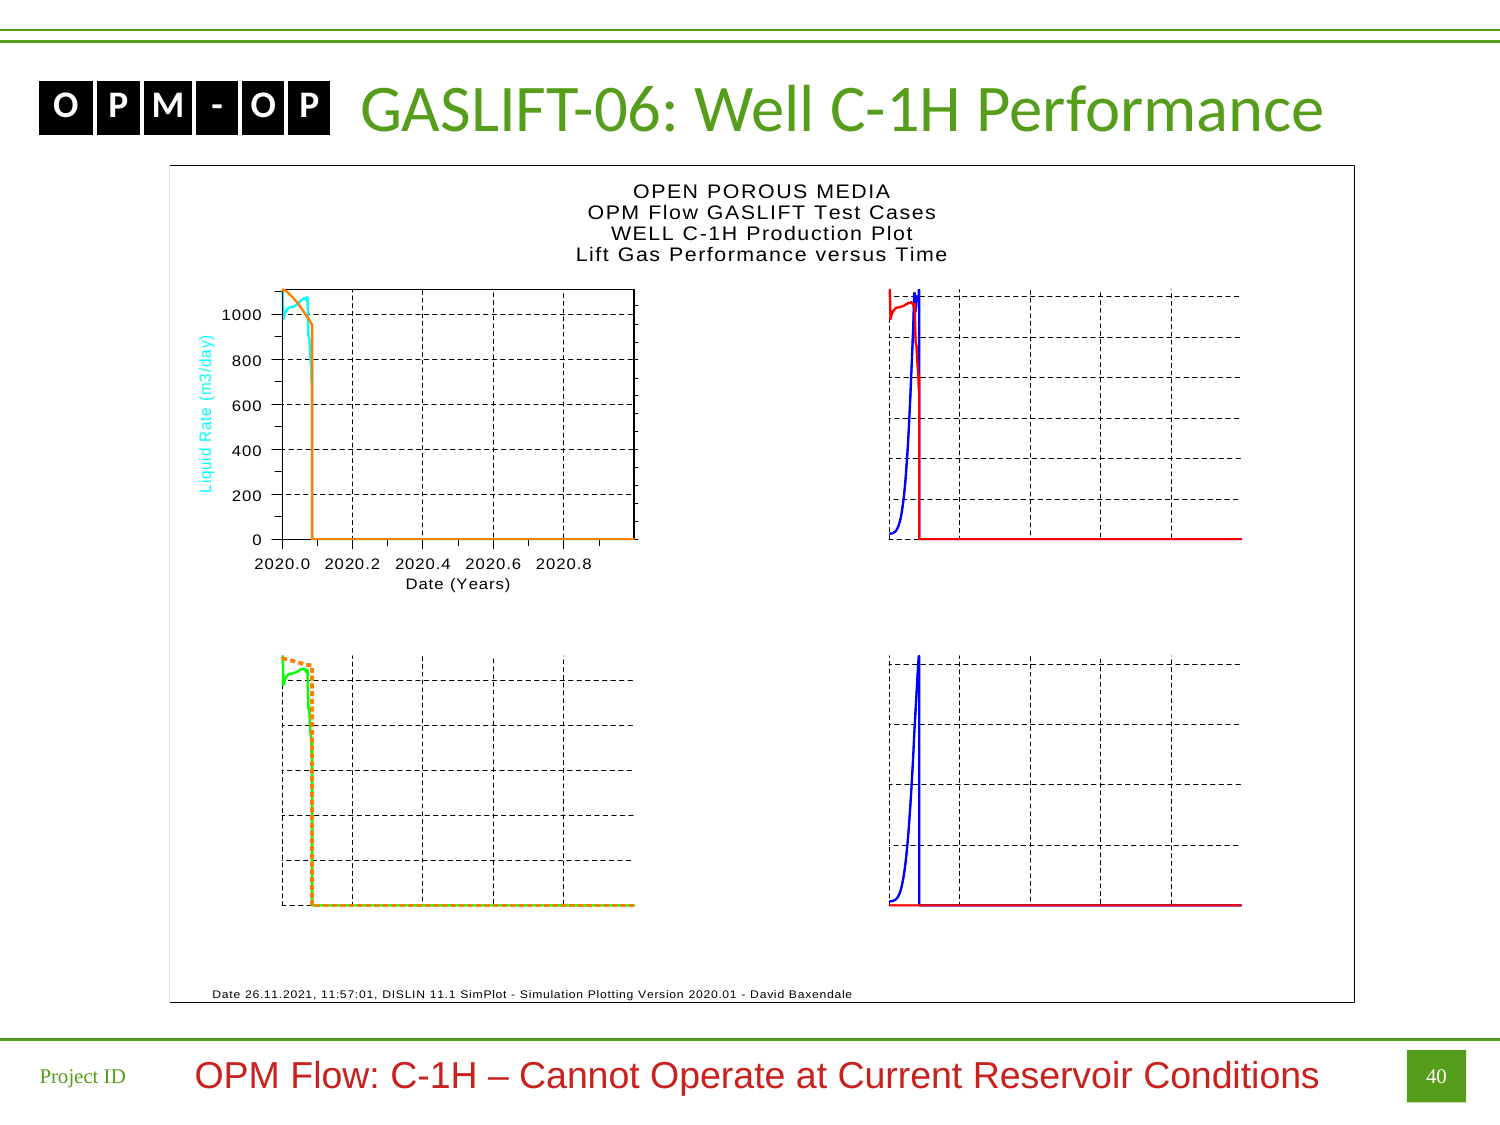

# GASLIFT-06: Well C-1H Performance
OPM Flow: C-1H – Cannot Operate at Current Reservoir Conditions
Project ID
40